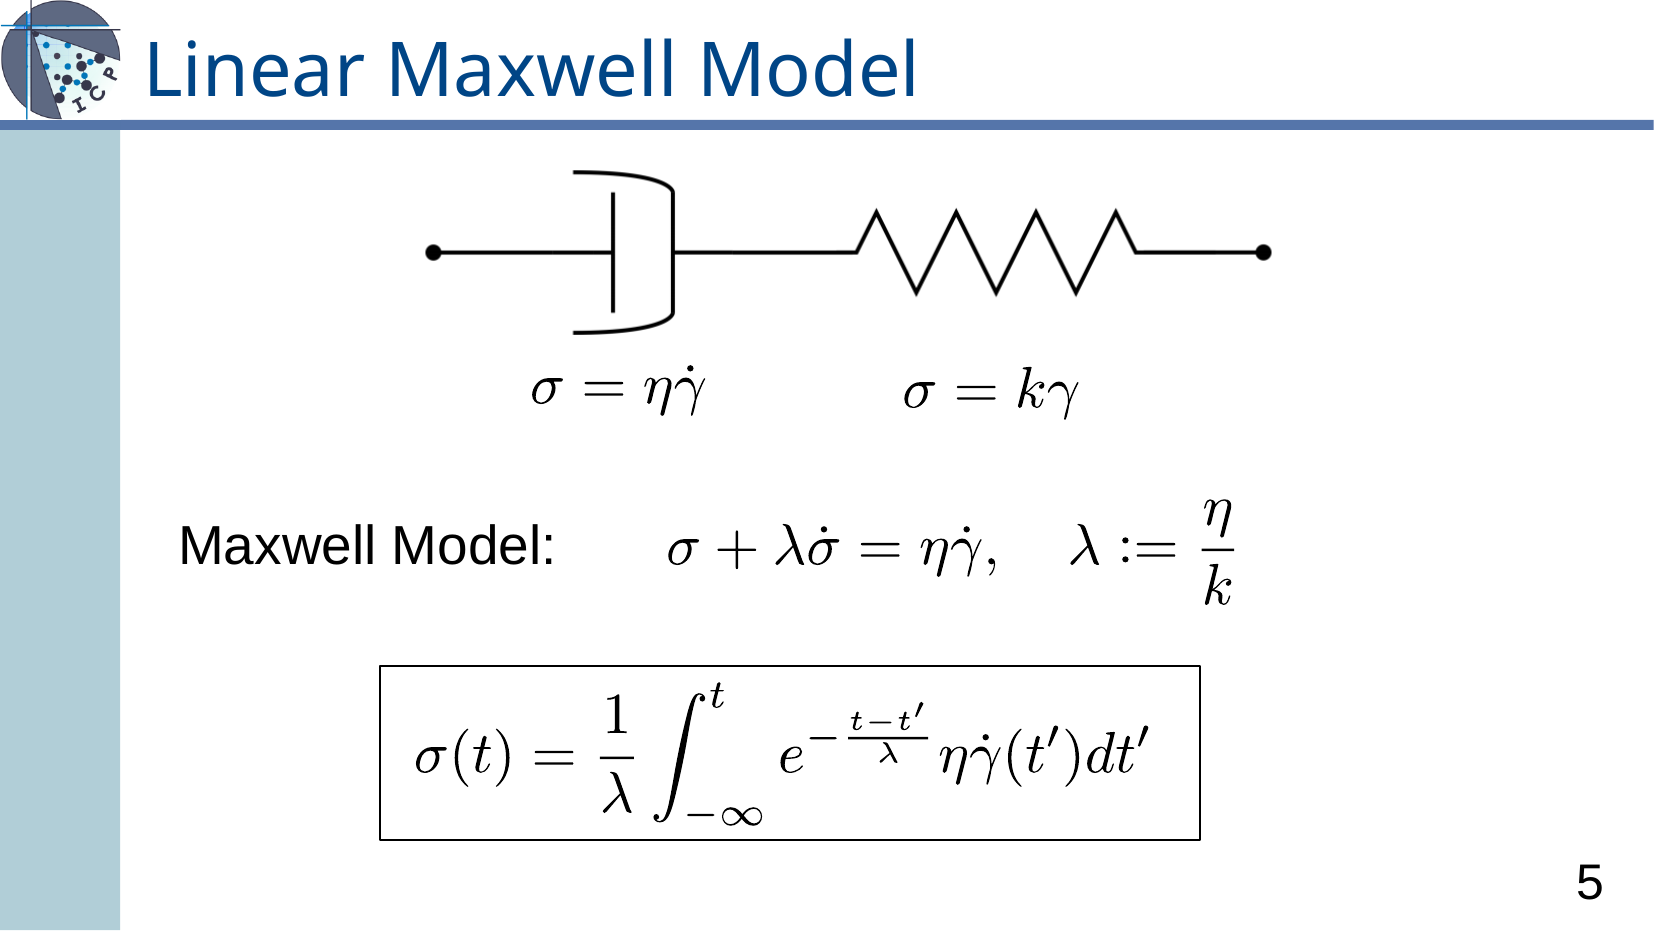

# Linear Maxwell Model
Maxwell Model:
5